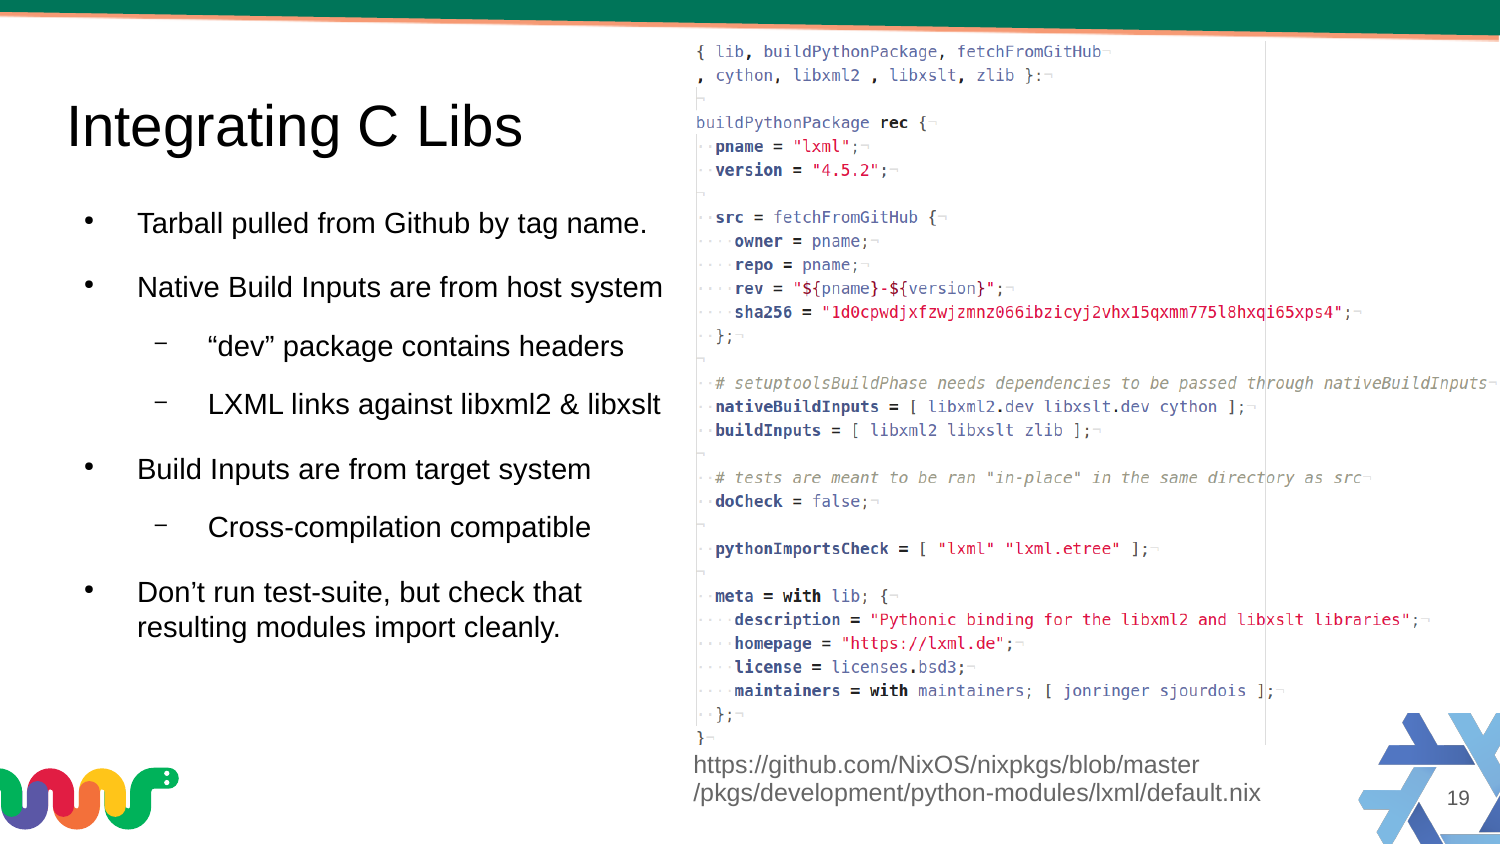

# Integrating C Libs
Tarball pulled from Github by tag name.
Native Build Inputs are from host system
“dev” package contains headers
LXML links against libxml2 & libxslt
Build Inputs are from target system
Cross-compilation compatible
Don’t run test-suite, but check that resulting modules import cleanly.
https://github.com/NixOS/nixpkgs/blob/master
/pkgs/development/python-modules/lxml/default.nix
19